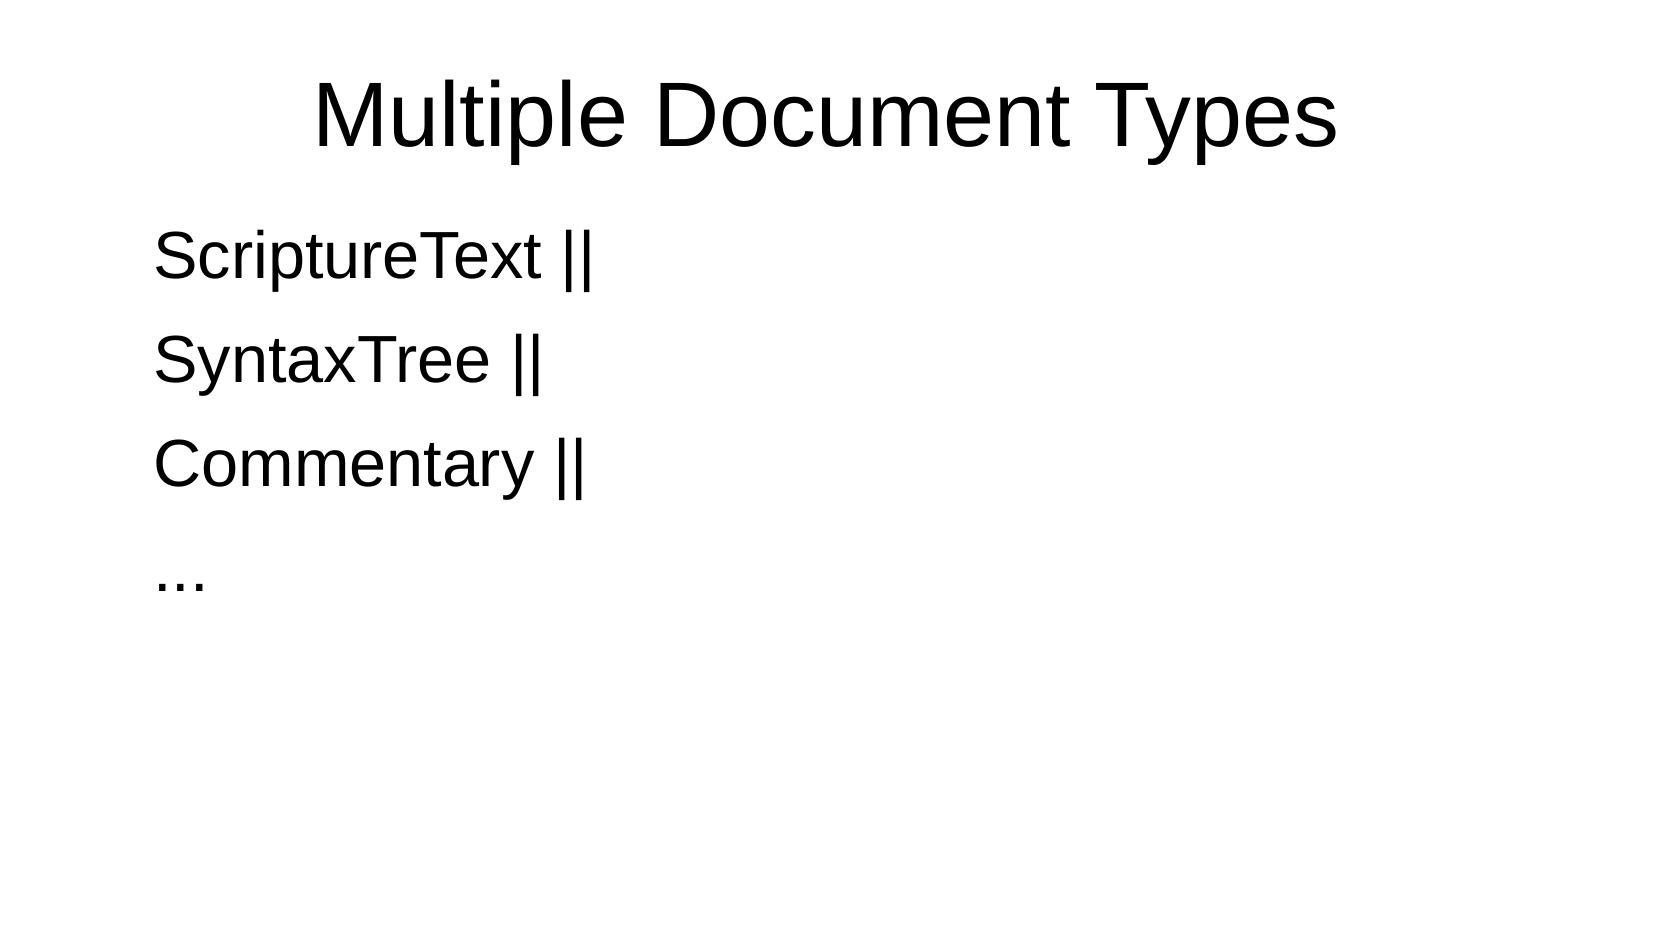

# Multiple Document Types
ScriptureText ||
SyntaxTree ||
Commentary ||
...